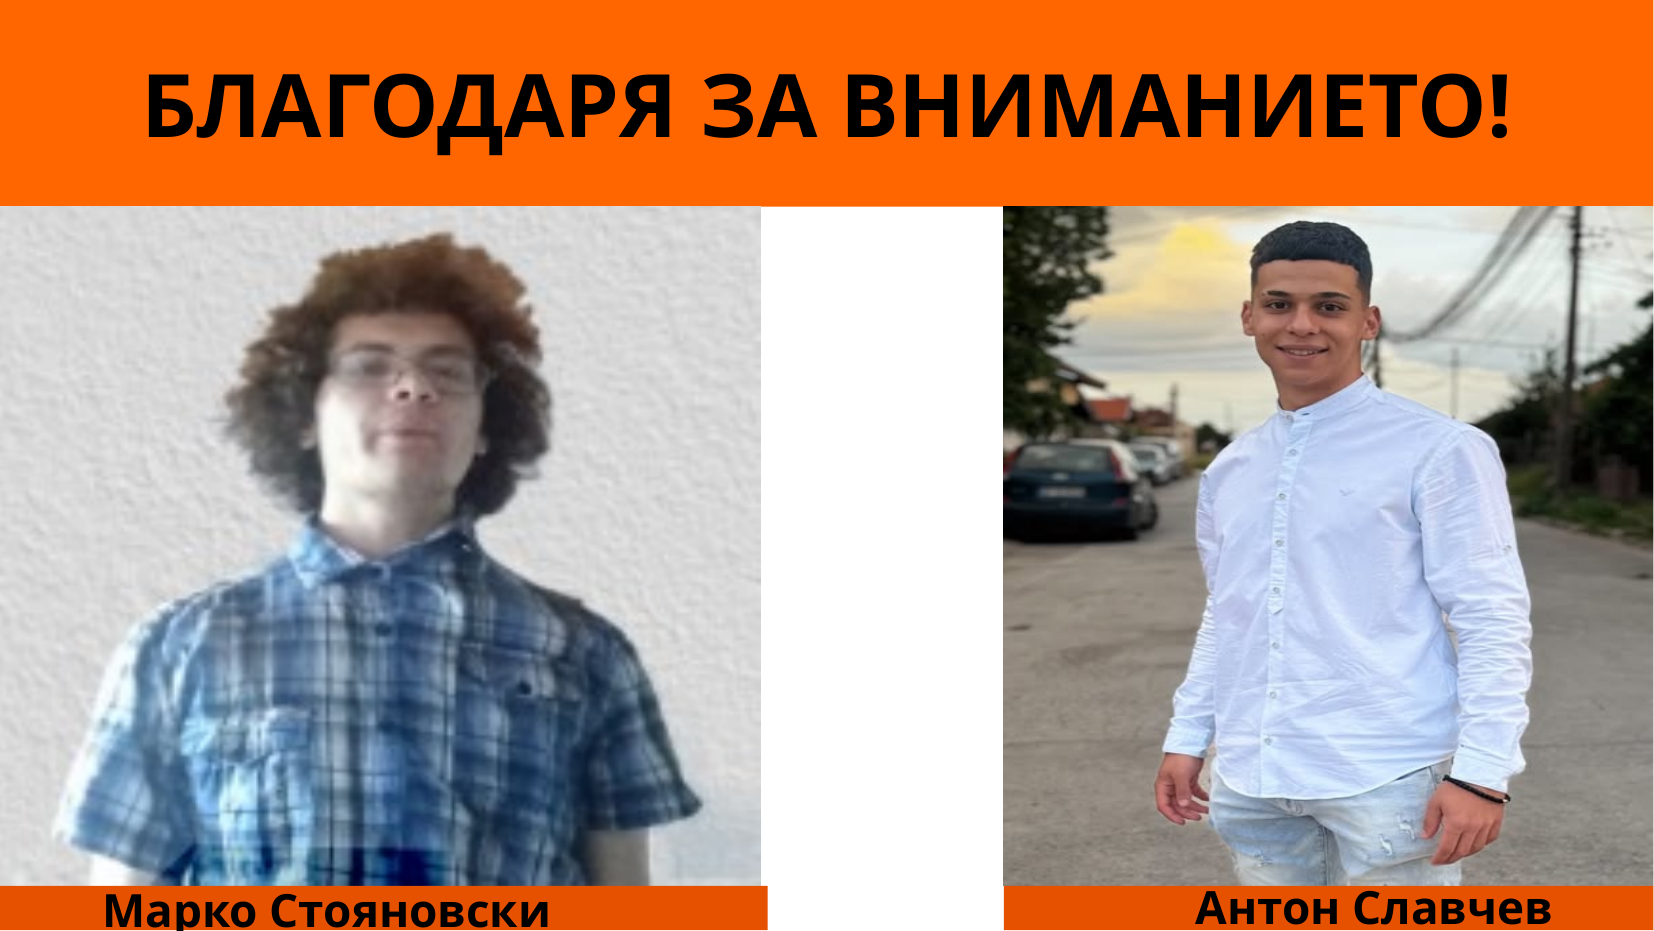

БЛАГОДАРЯ ЗА ВНИМАНИЕТО!
Антон Славчев
Марко Стояновски